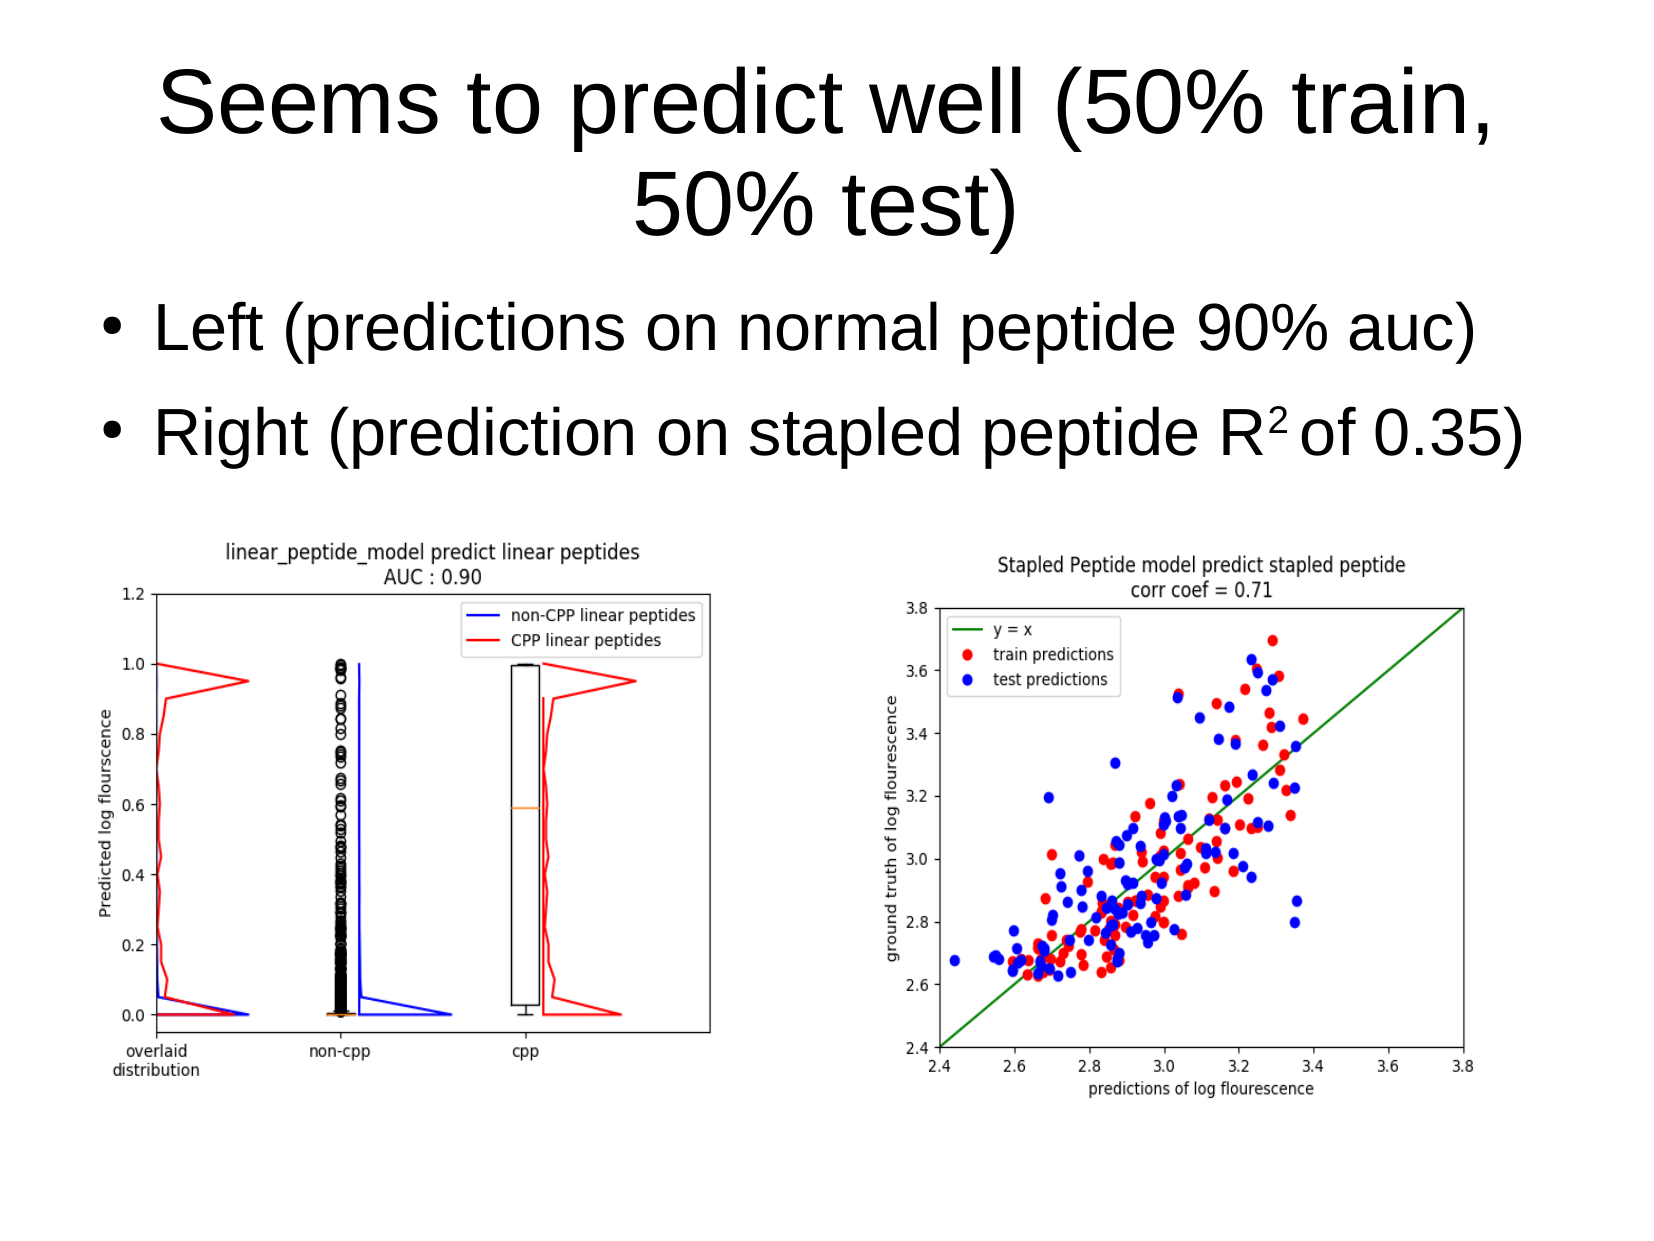

# Seems to predict well (50% train, 50% test)
Left (predictions on normal peptide 90% auc)
Right (prediction on stapled peptide R2 of 0.35)